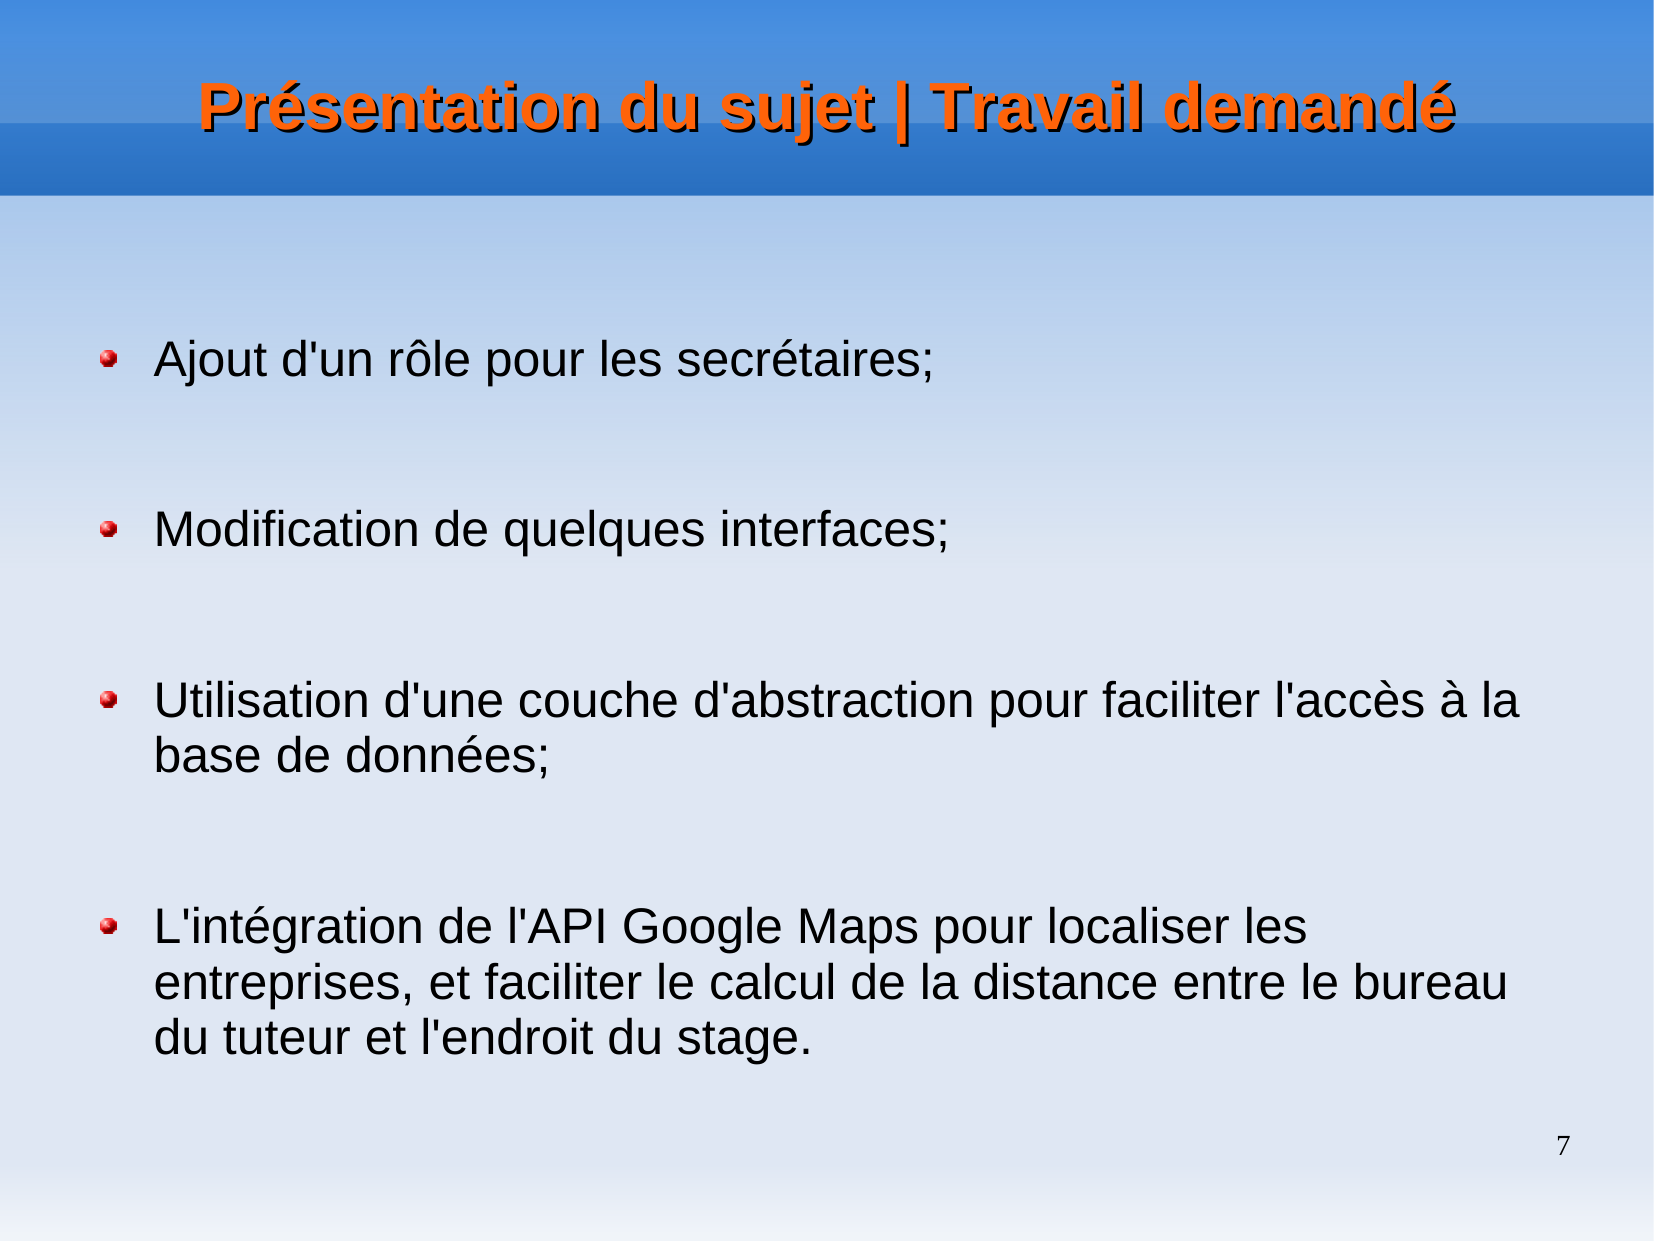

Présentation du sujet | Travail demandé
# Ajout d'un rôle pour les secrétaires;
Modification de quelques interfaces;
Utilisation d'une couche d'abstraction pour faciliter l'accès à la base de données;
L'intégration de l'API Google Maps pour localiser les entreprises, et faciliter le calcul de la distance entre le bureau du tuteur et l'endroit du stage.
7